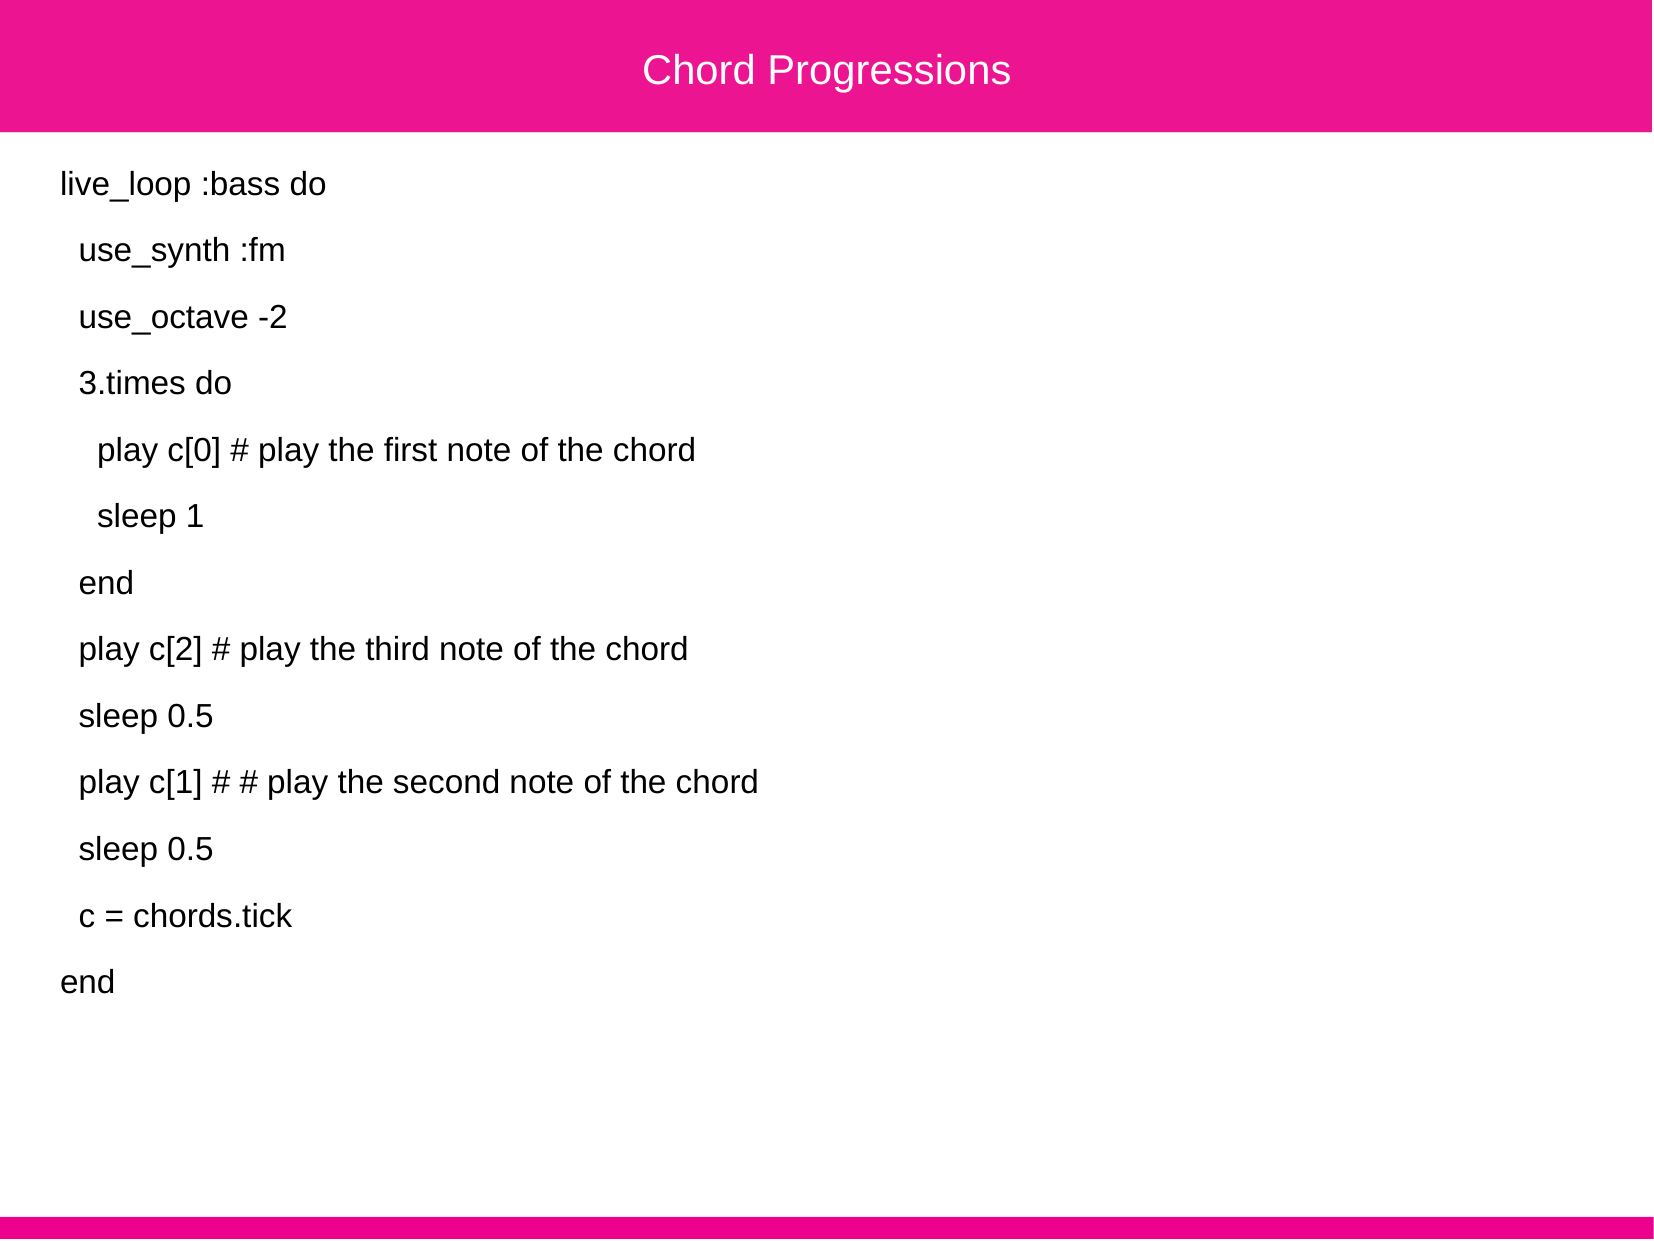

Chord Progressions
# live_loop :bass do
 use_synth :fm
 use_octave -2
 3.times do
 play c[0] # play the first note of the chord
 sleep 1
 end
 play c[2] # play the third note of the chord
 sleep 0.5
 play c[1] # # play the second note of the chord
 sleep 0.5
 c = chords.tick
end